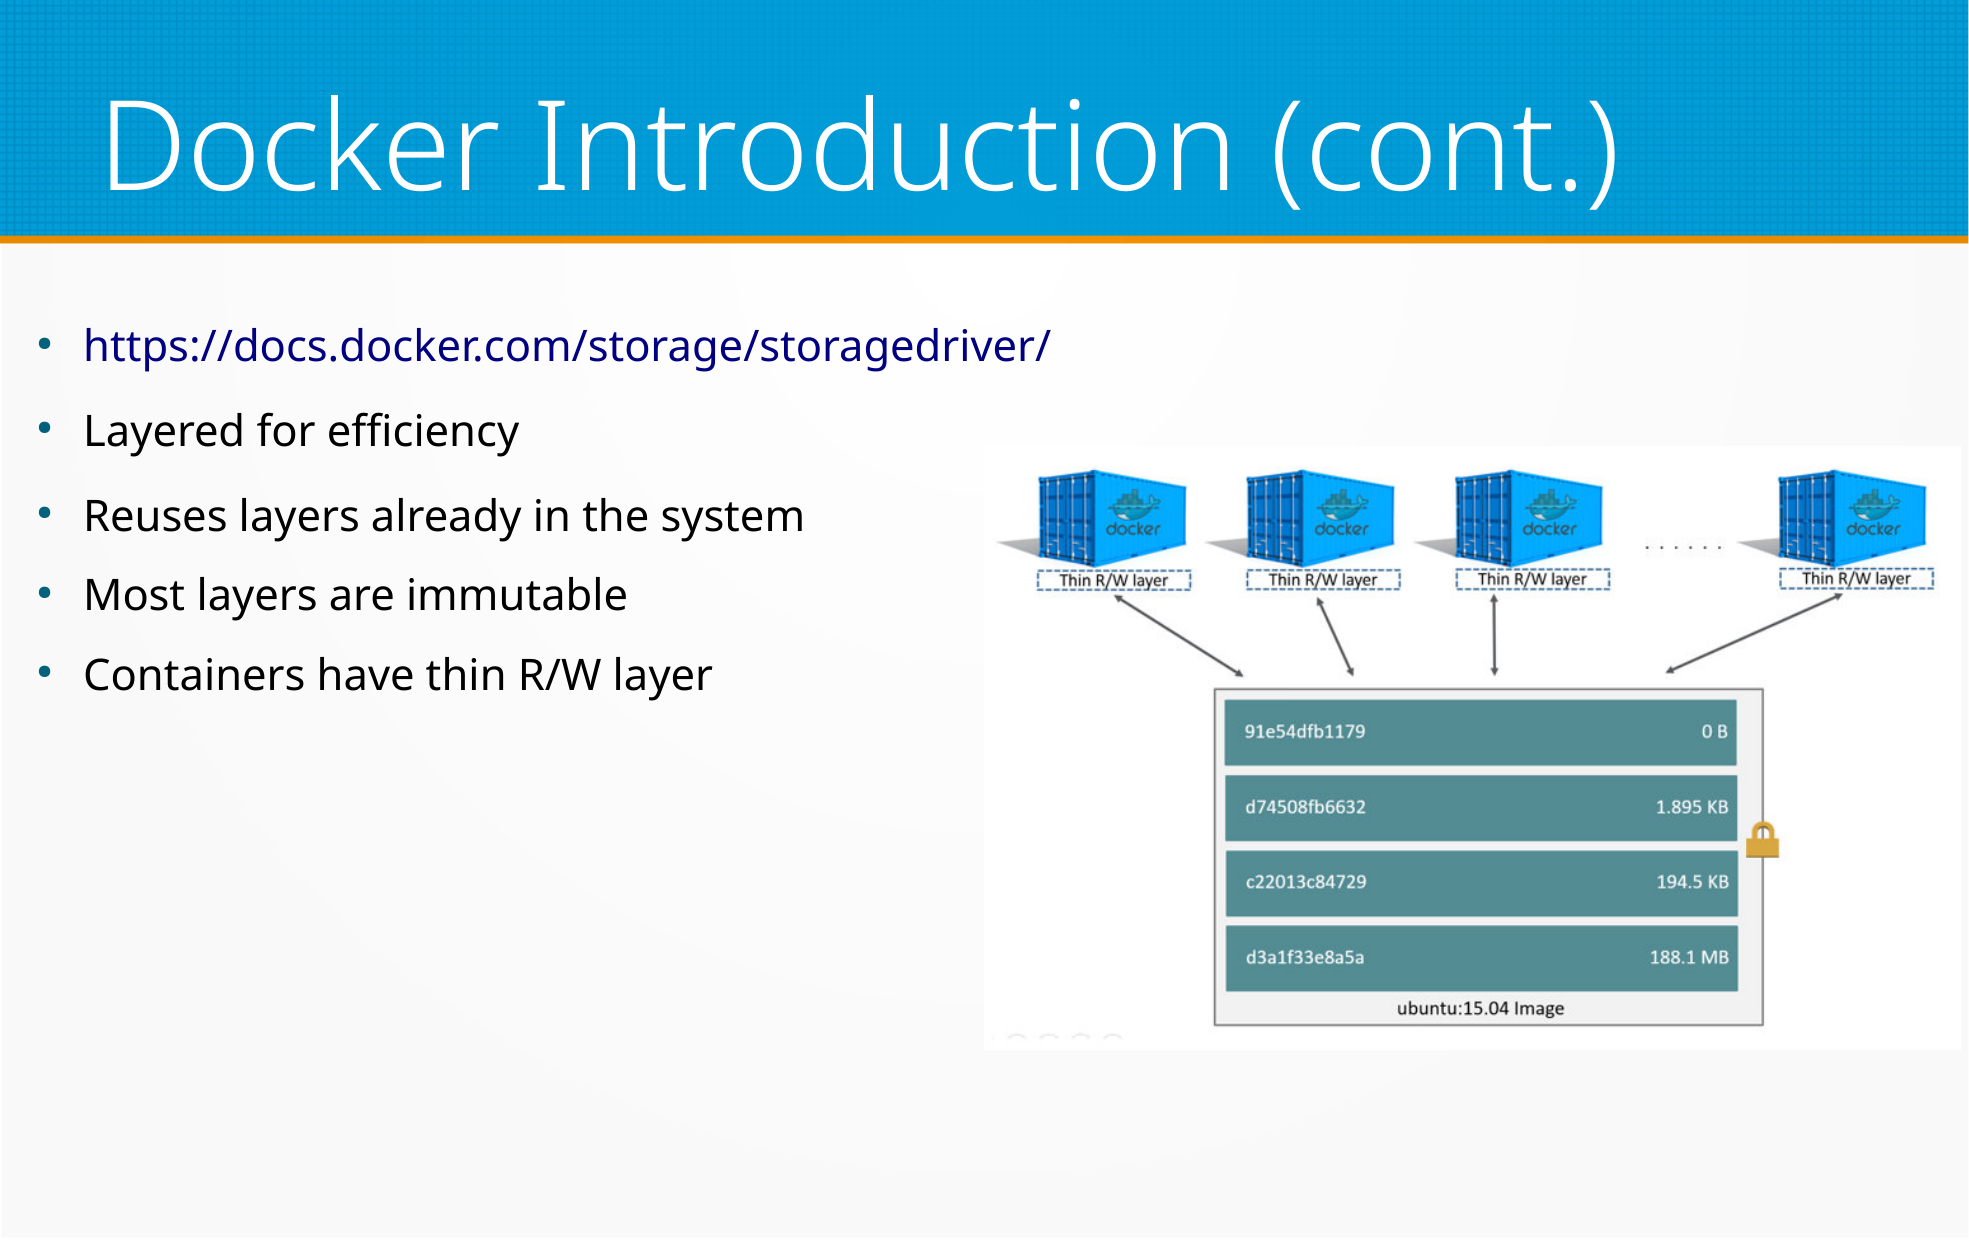

# Docker Introduction (cont.)
https://docs.docker.com/storage/storagedriver/
Layered for efficiency
Reuses layers already in the system
Most layers are immutable
Containers have thin R/W layer